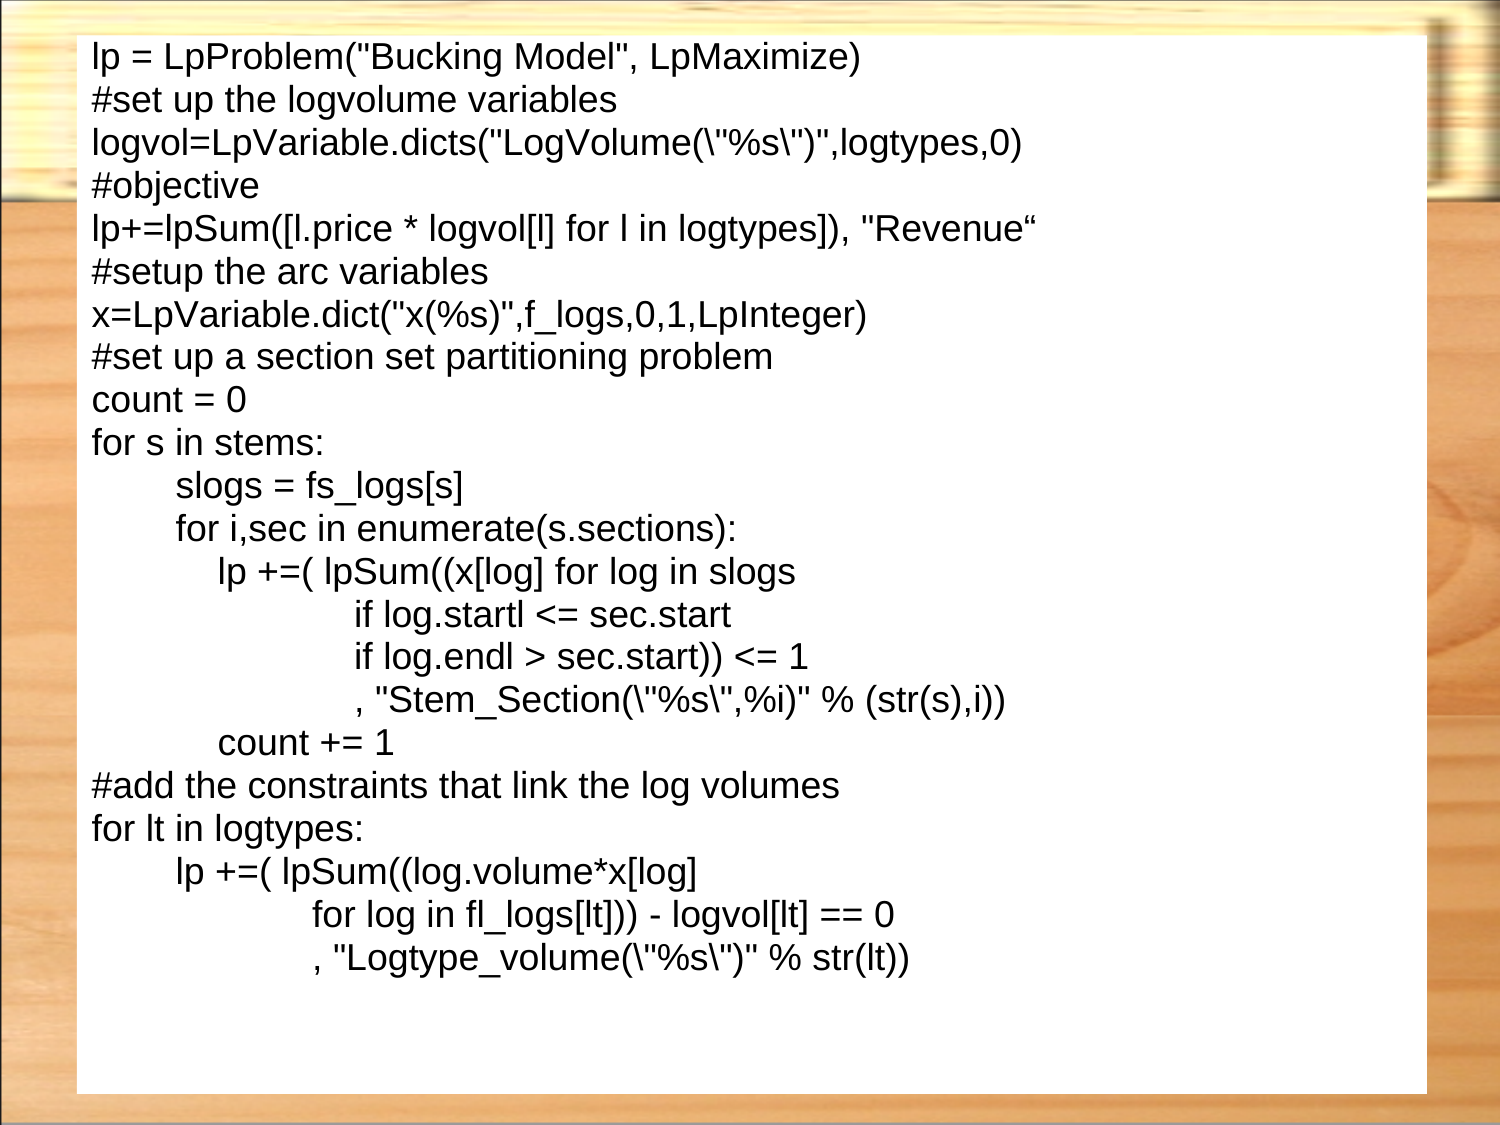

lp = LpProblem("Bucking Model", LpMaximize)
#set up the logvolume variables
logvol=LpVariable.dicts("LogVolume(\"%s\")",logtypes,0)
#objective
lp+=lpSum([l.price * logvol[l] for l in logtypes]), "Revenue“
#setup the arc variables
x=LpVariable.dict("x(%s)",f_logs,0,1,LpInteger)
#set up a section set partitioning problem
count = 0
for s in stems:
 slogs = fs_logs[s]
 for i,sec in enumerate(s.sections):
 lp +=( lpSum((x[log] for log in slogs
 if log.startl <= sec.start
 if log.endl > sec.start)) <= 1
 , "Stem_Section(\"%s\",%i)" % (str(s),i))
 count += 1
#add the constraints that link the log volumes
for lt in logtypes:
 lp +=( lpSum((log.volume*x[log]
 for log in fl_logs[lt])) - logvol[lt] == 0
 , "Logtype_volume(\"%s\")" % str(lt))
#